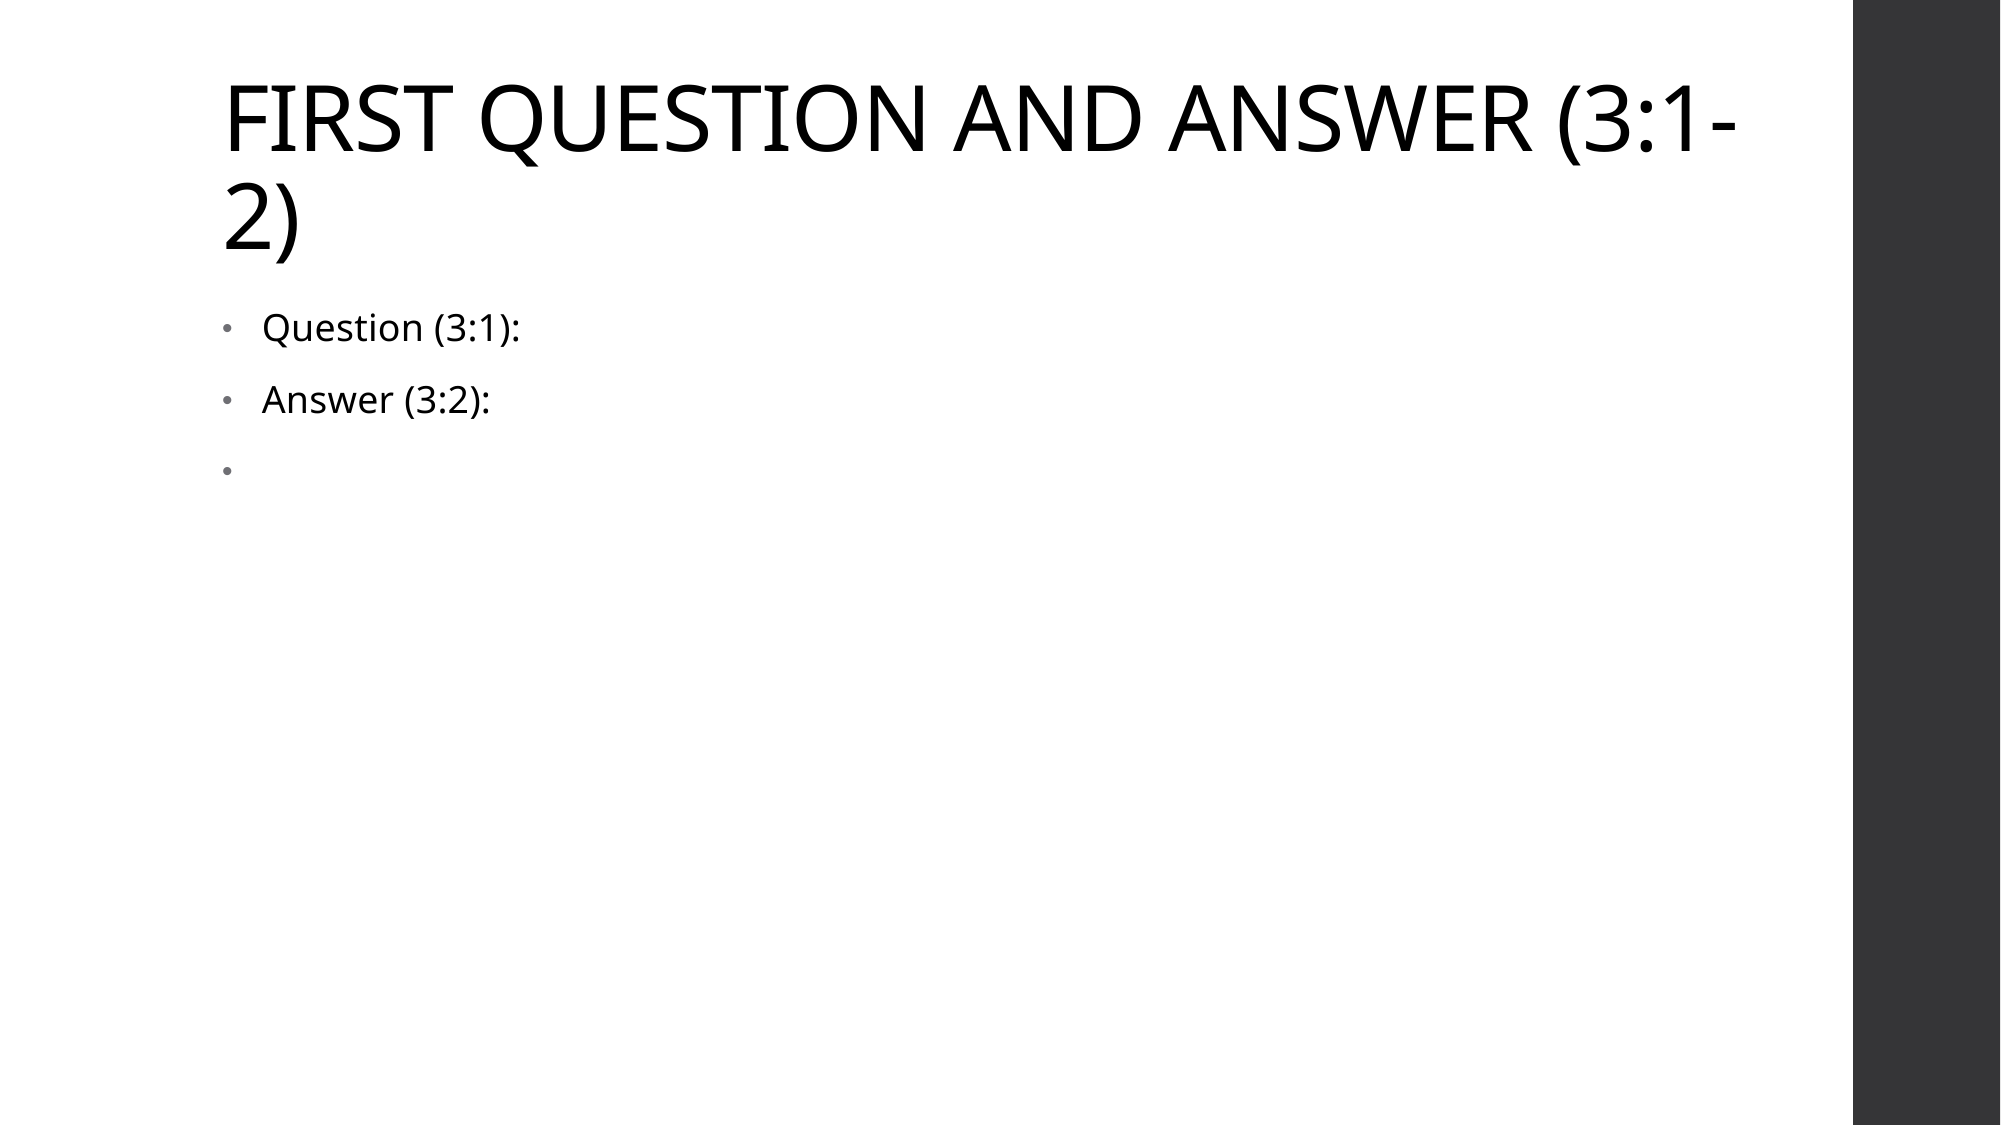

# FIRST QUESTION AND ANSWER (3:1-2)
 Question (3:1):
 Answer (3:2):